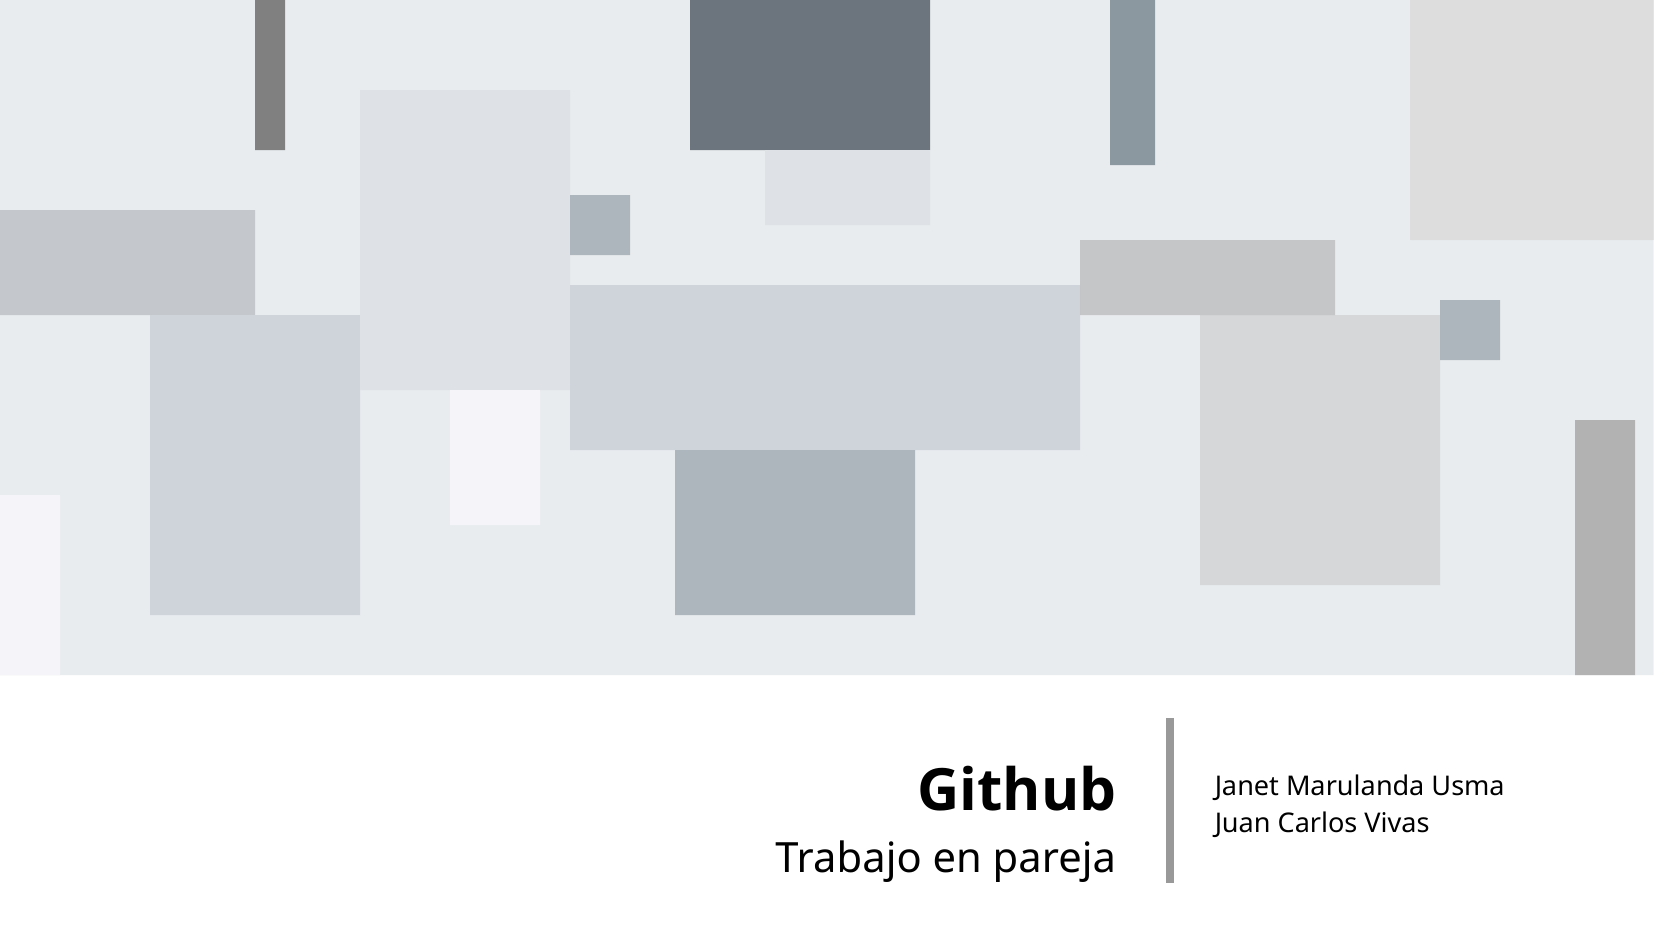

Github
Trabajo en pareja
Janet Marulanda Usma
Juan Carlos Vivas